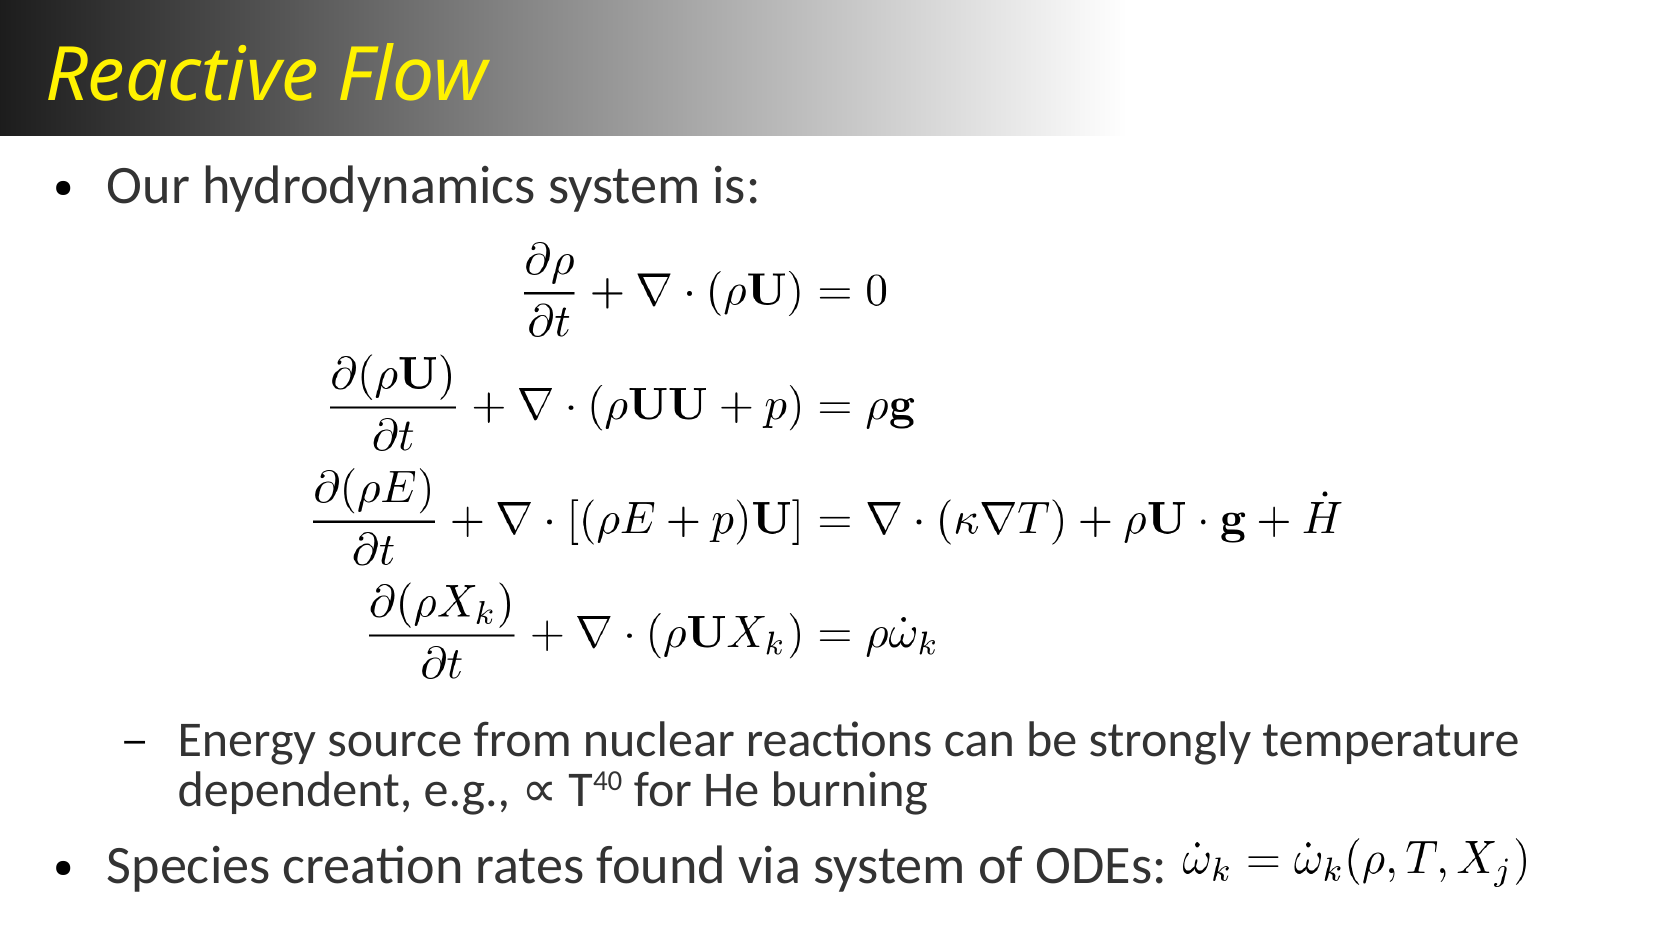

# Reactive Flow
Our hydrodynamics system is:
Energy source from nuclear reactions can be strongly temperature dependent, e.g., ∝ T40 for He burning
Species creation rates found via system of ODEs: